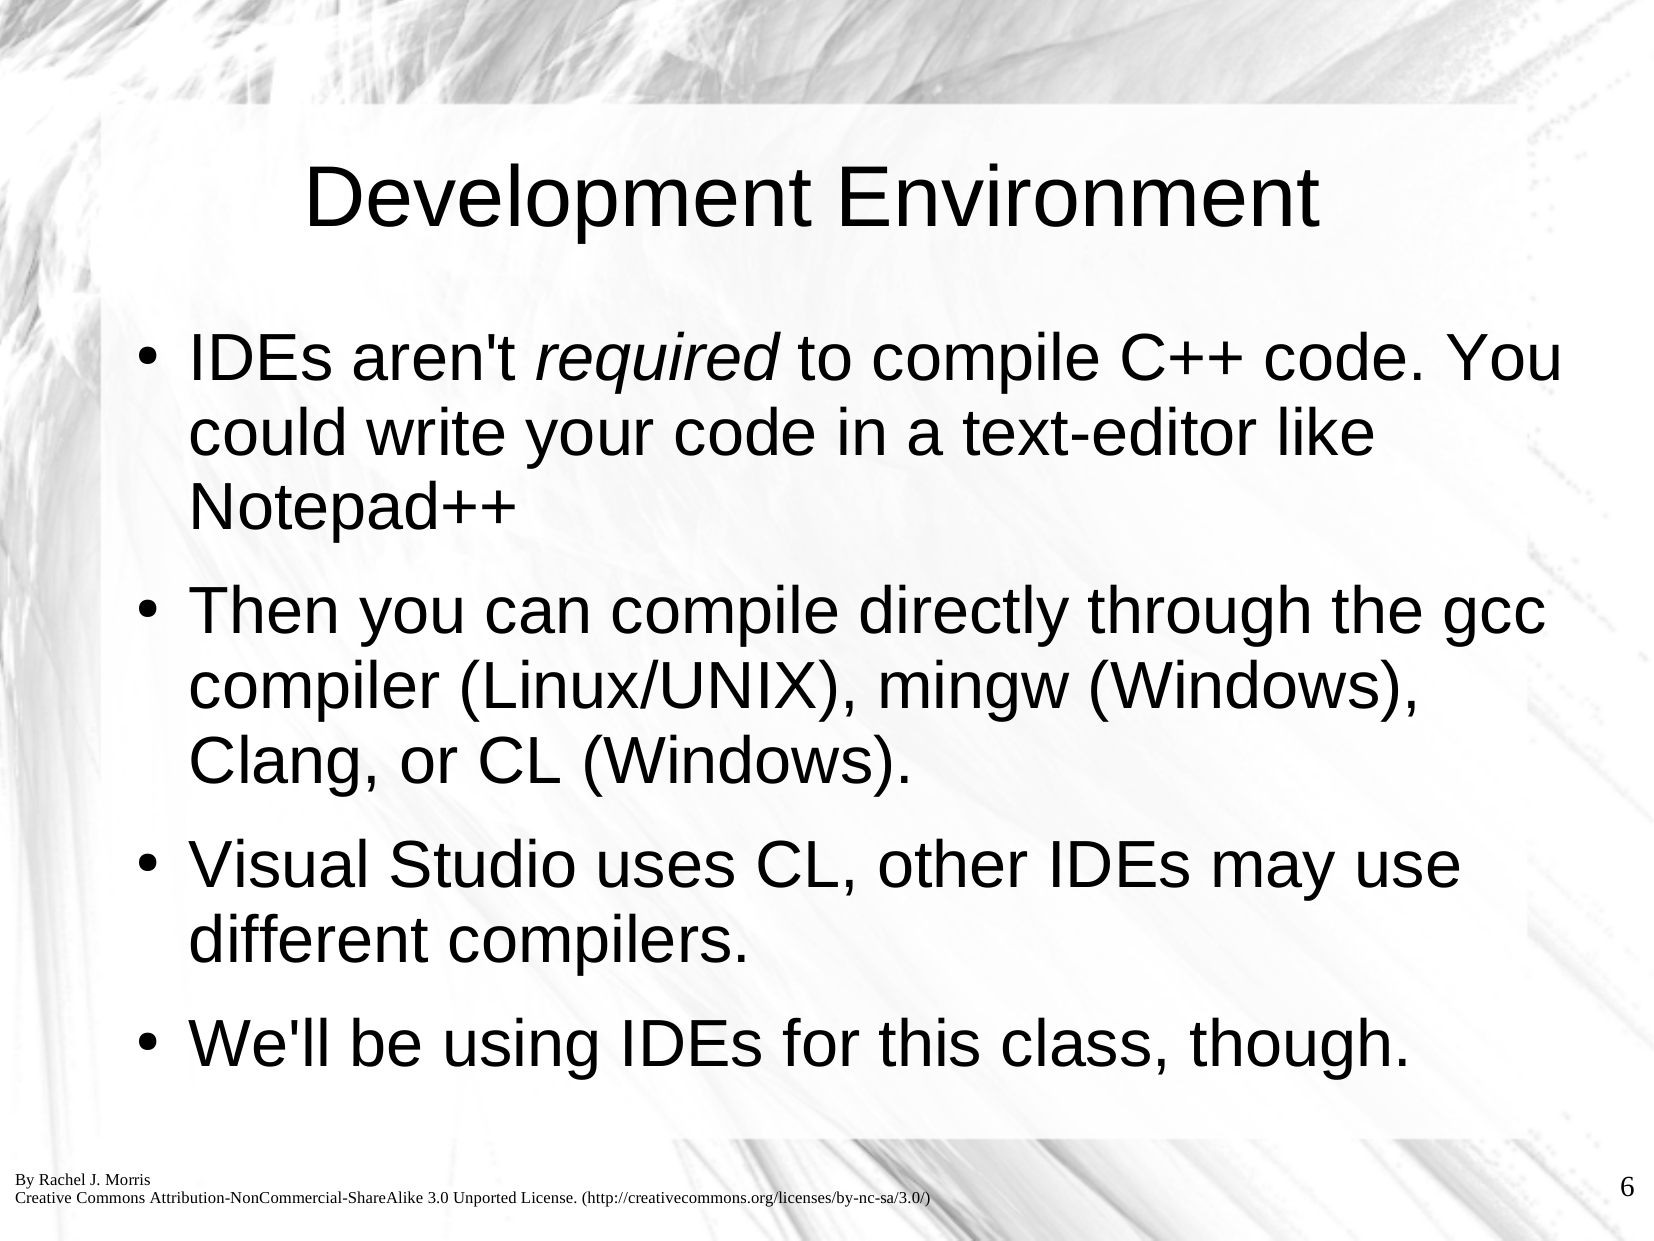

# Development Environment
IDEs aren't required to compile C++ code. You could write your code in a text-editor like Notepad++
Then you can compile directly through the gcc compiler (Linux/UNIX), mingw (Windows), Clang, or CL (Windows).
Visual Studio uses CL, other IDEs may use different compilers.
We'll be using IDEs for this class, though.
6